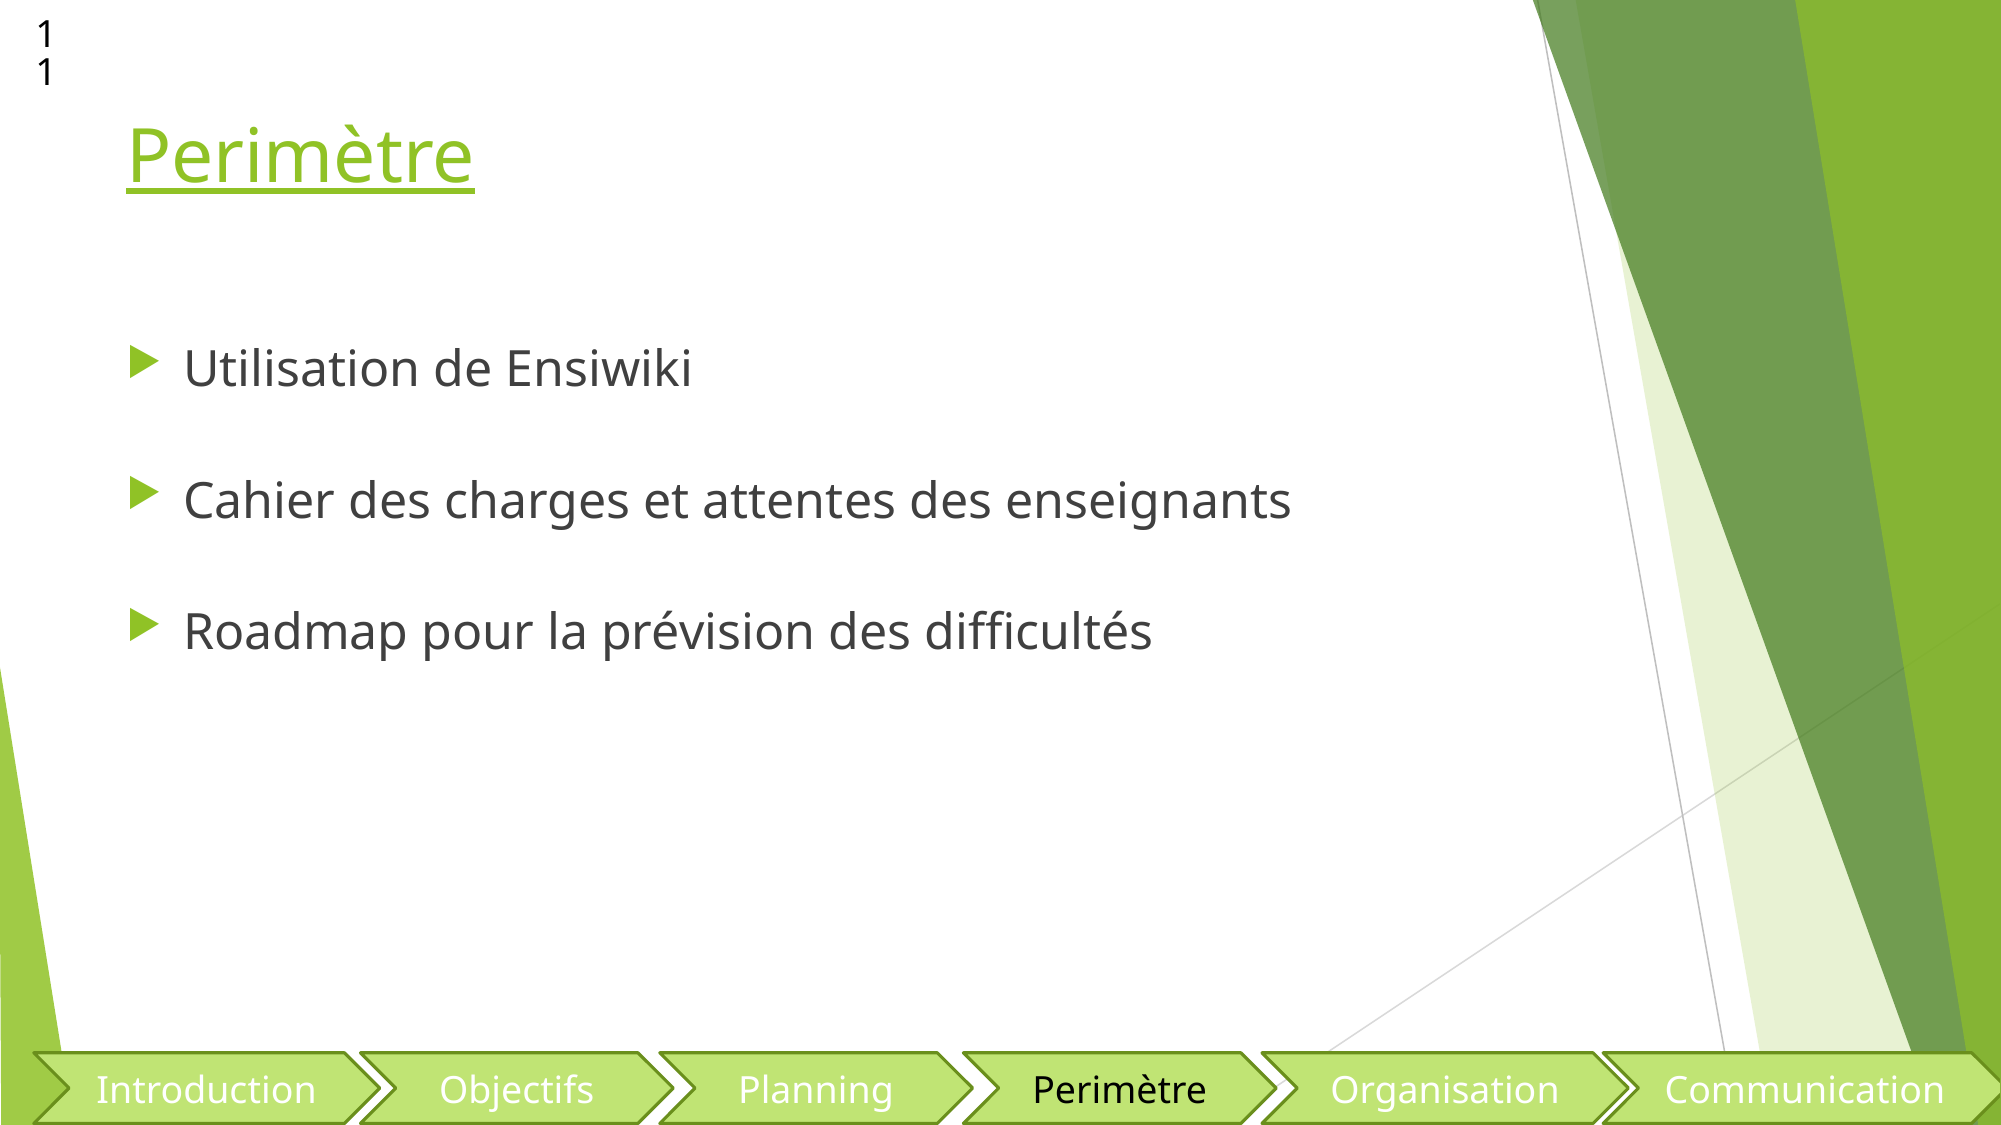

# Perimètre
Utilisation de Ensiwiki
Cahier des charges et attentes des enseignants
Roadmap pour la prévision des difficultés
Introduction
Objectifs
Planning
Perimètre
Organisation
Communication